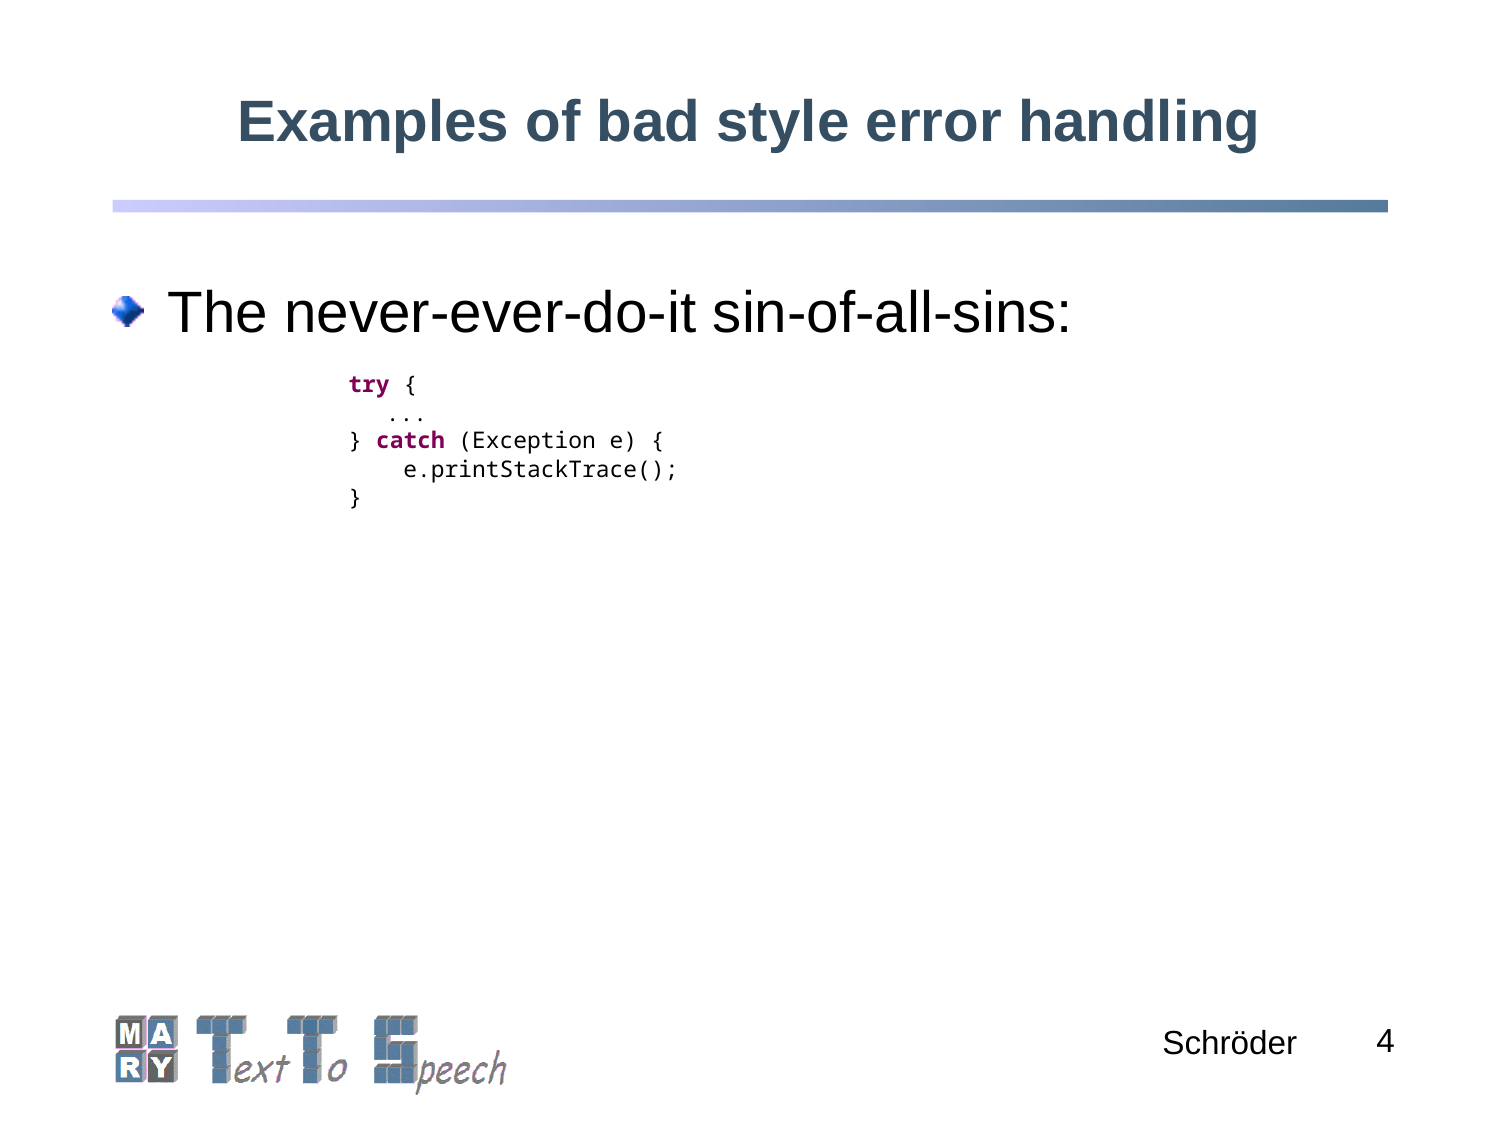

# Examples of bad style error handling
The never-ever-do-it sin-of-all-sins:
 try {
		...
 } catch (Exception e) {
 e.printStackTrace();
 }